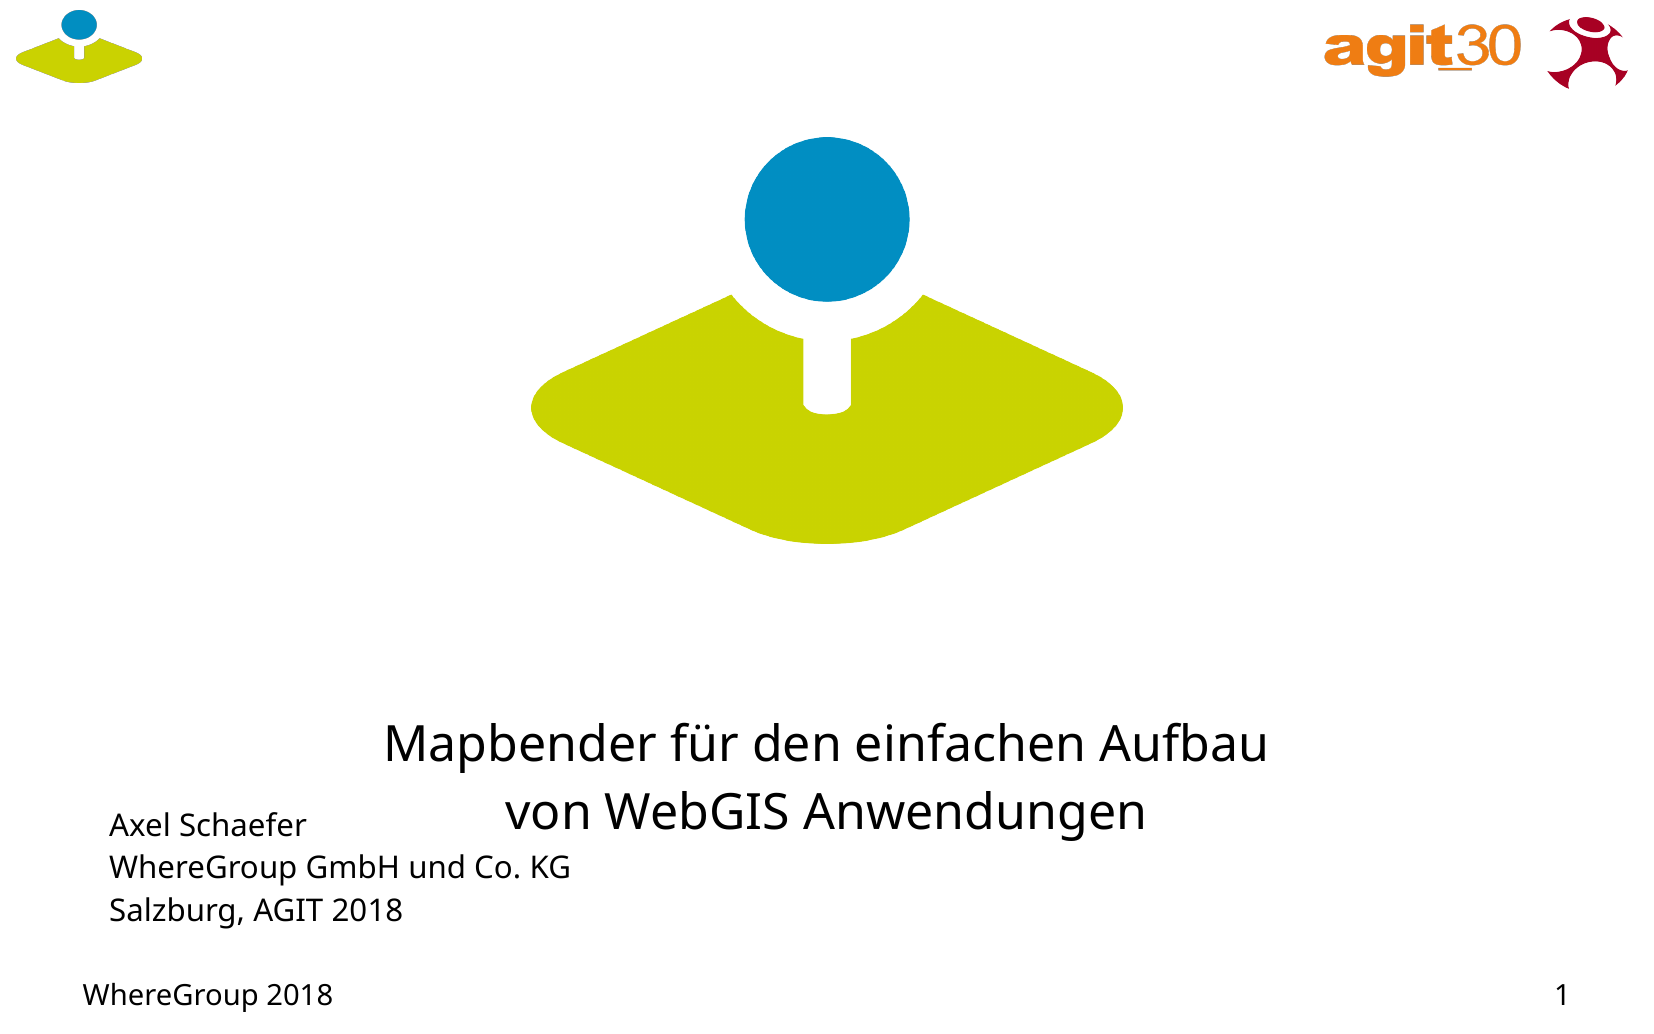

# Mapbender für den einfachen Aufbau
von WebGIS Anwendungen
Axel Schaefer
WhereGroup GmbH und Co. KG
Salzburg, AGIT 2018
WhereGroup 2018
1